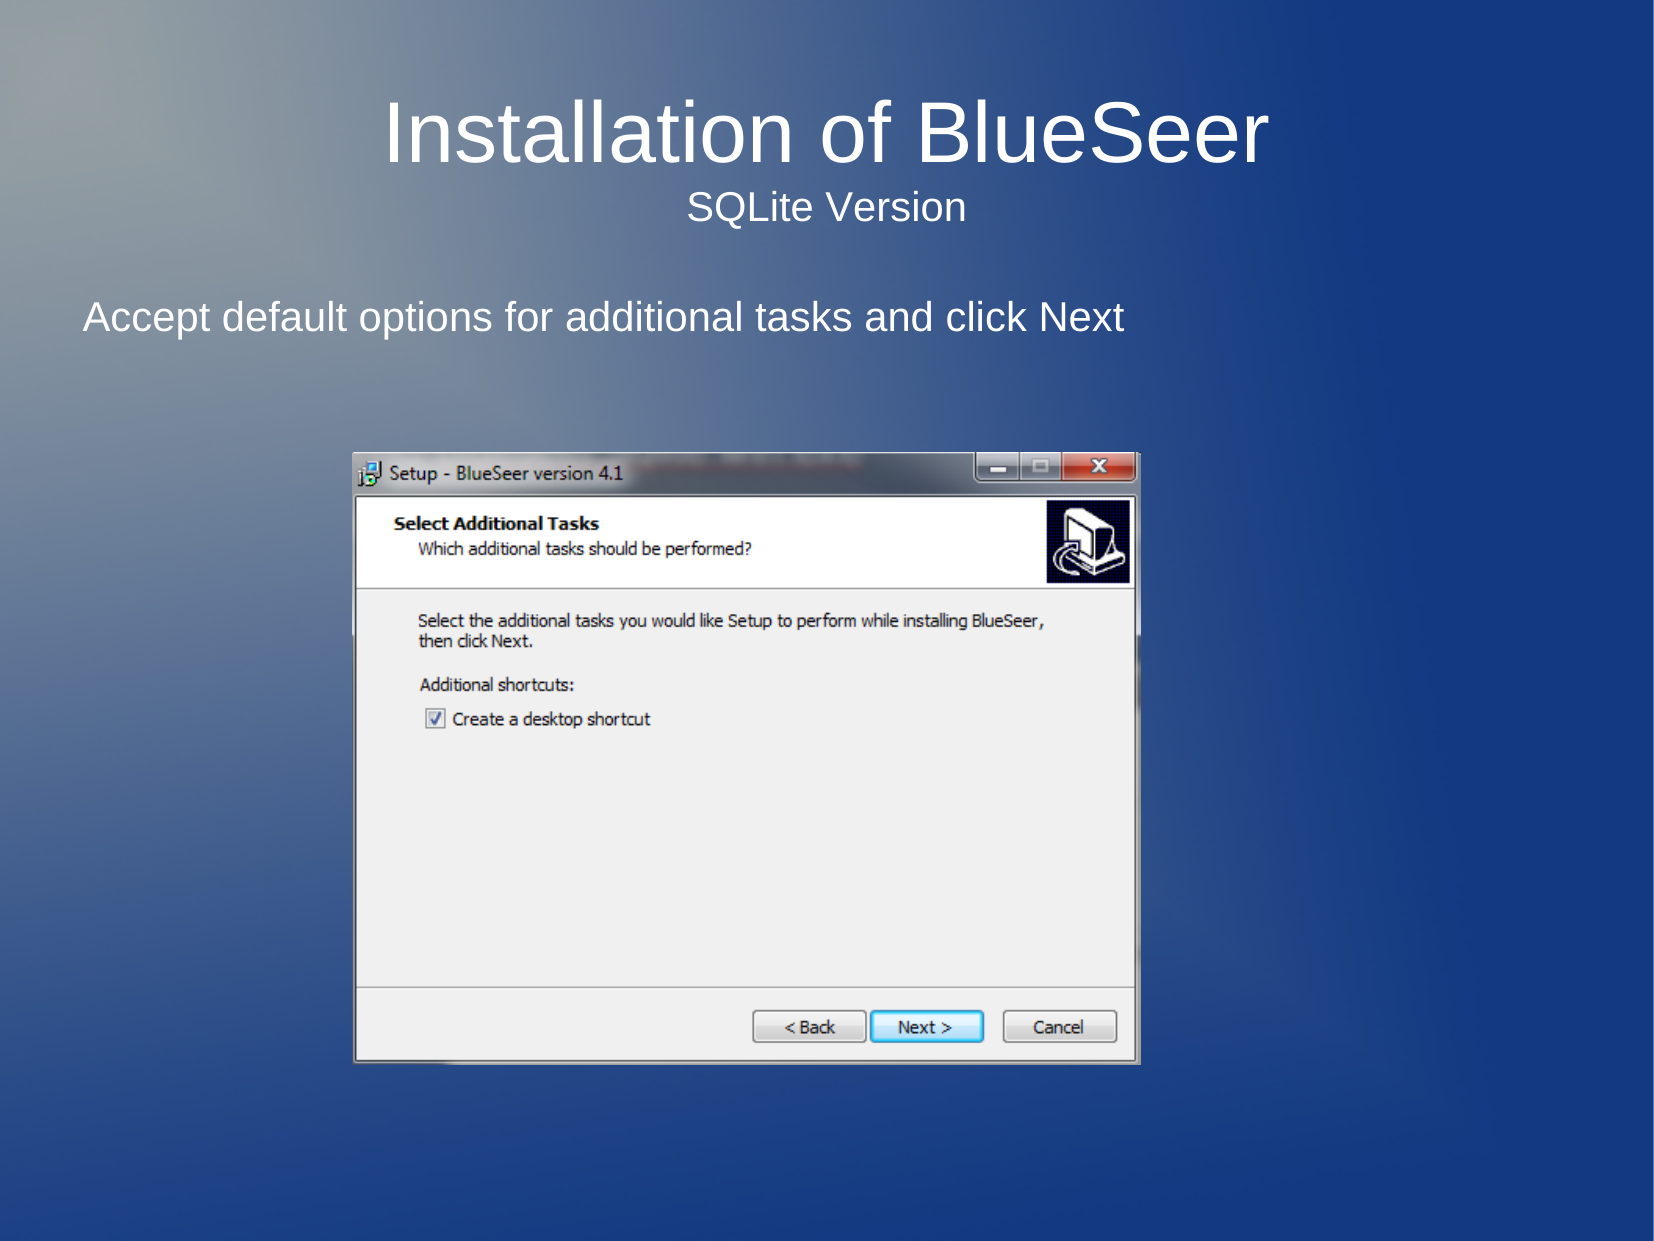

# Installation of BlueSeer SQLite Version
Accept default options for additional tasks and click Next